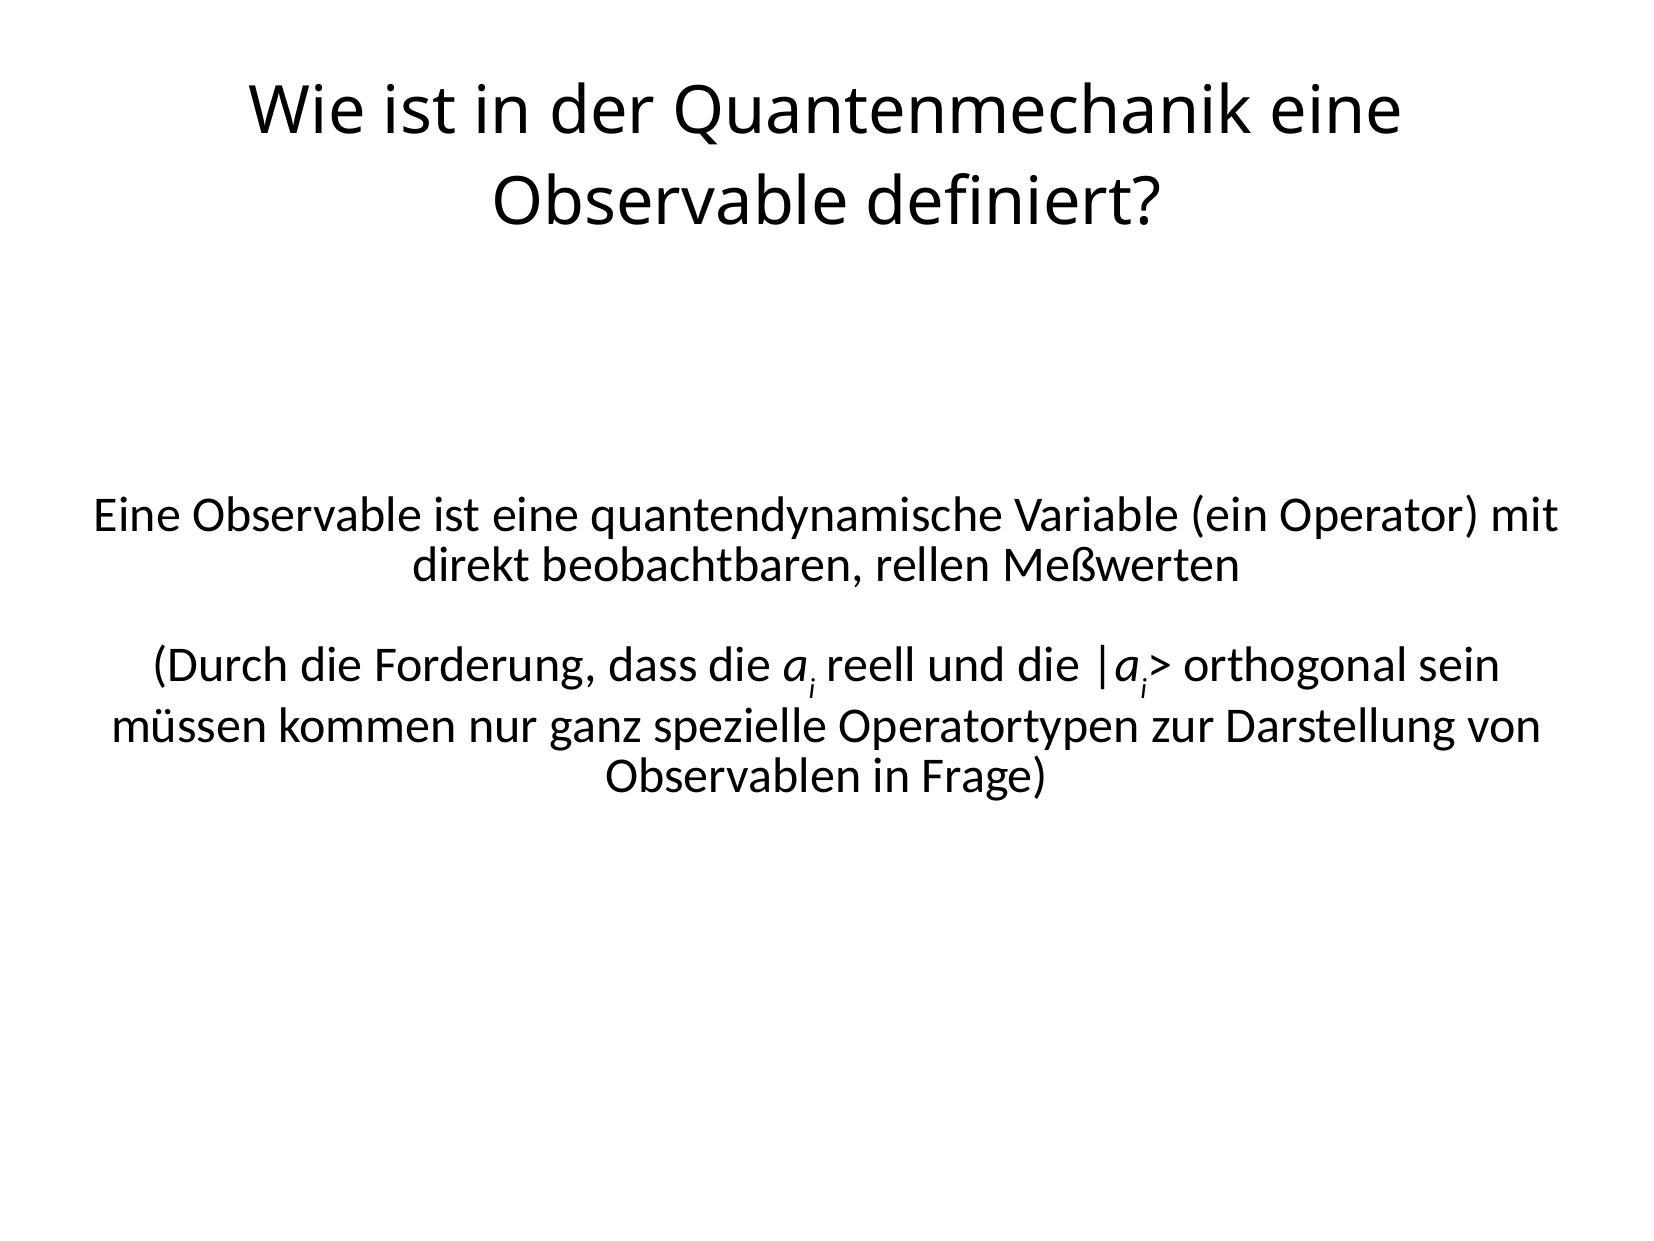

# Wie ist in der Quantenmechanik eine Observable definiert?
Eine Observable ist eine quantendynamische Variable (ein Operator) mit direkt beobachtbaren, rellen Meßwerten
(Durch die Forderung, dass die ai reell und die |ai> orthogonal sein müssen kommen nur ganz spezielle Operatortypen zur Darstellung von Observablen in Frage)